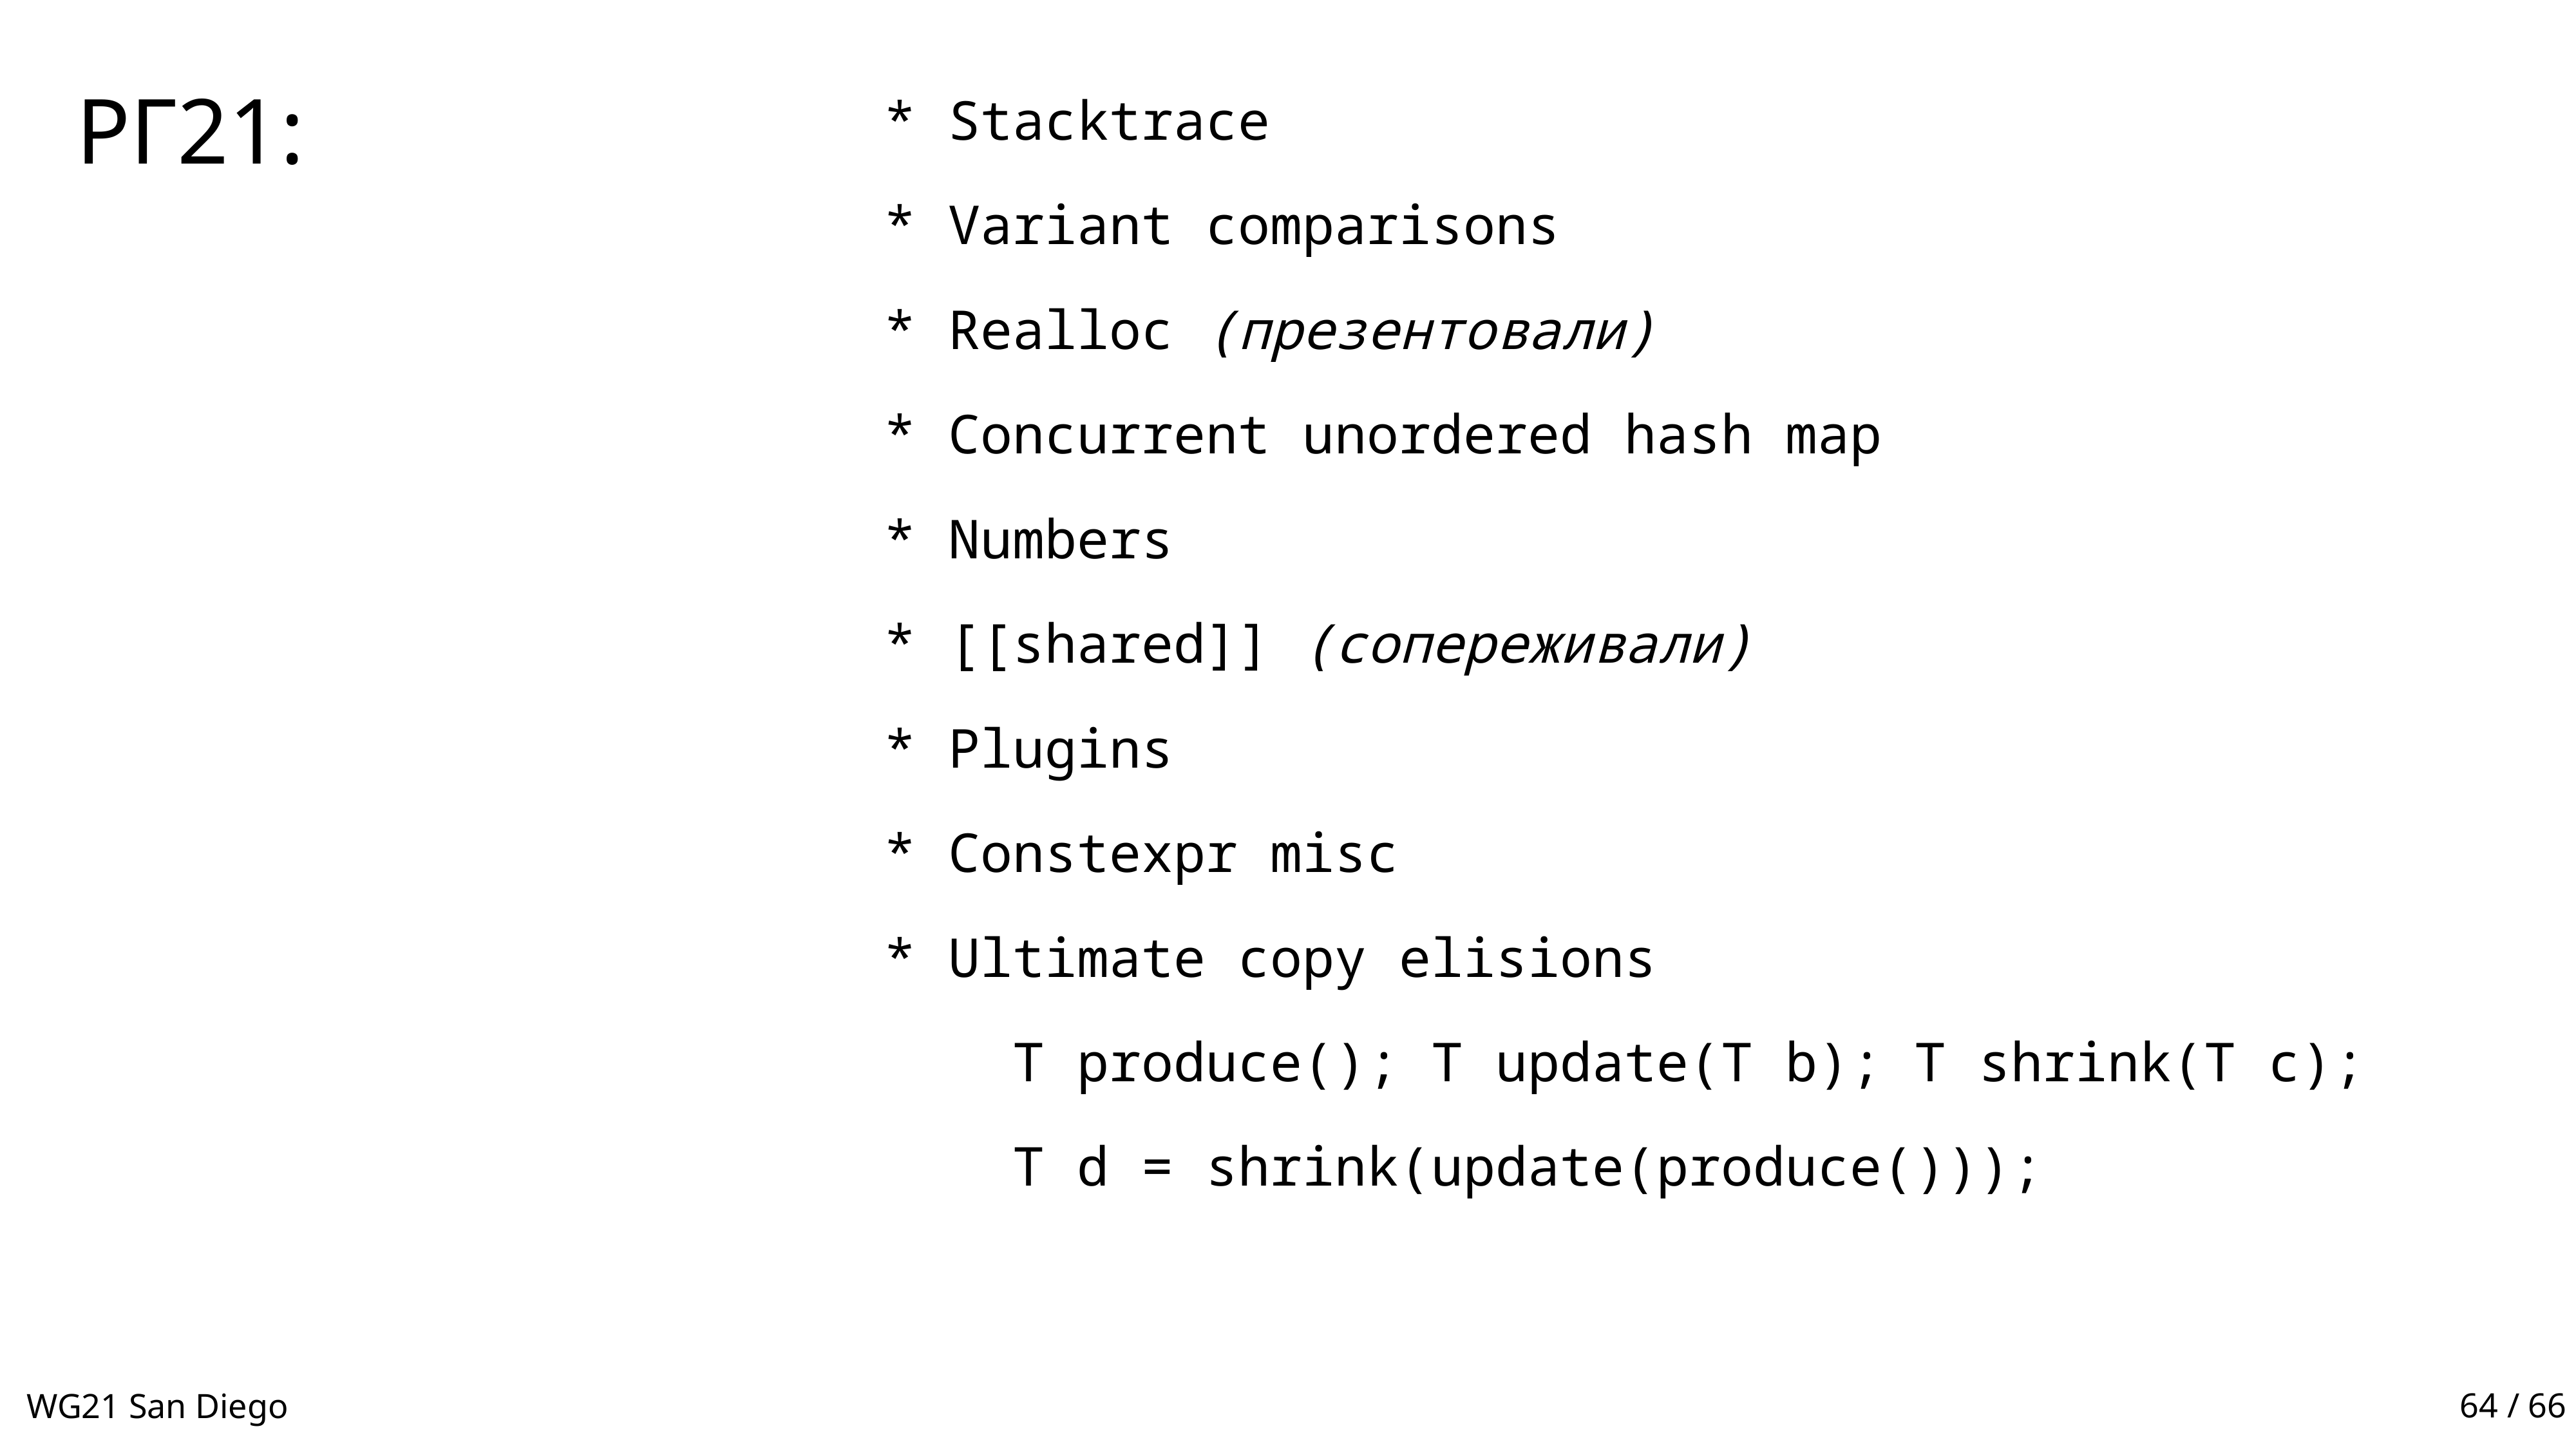

# РГ21:
* Stacktrace
* Variant comparisons
* Realloc (презентовали)
* Concurrent unordered hash map
* Numbers
* [[shared]] (сопереживали)
* Plugins
* Constexpr misc
* Ultimate copy elisions
 T produce(); T update(T b); T shrink(T c);
 T d = shrink(update(produce()));
WG21 San Diego